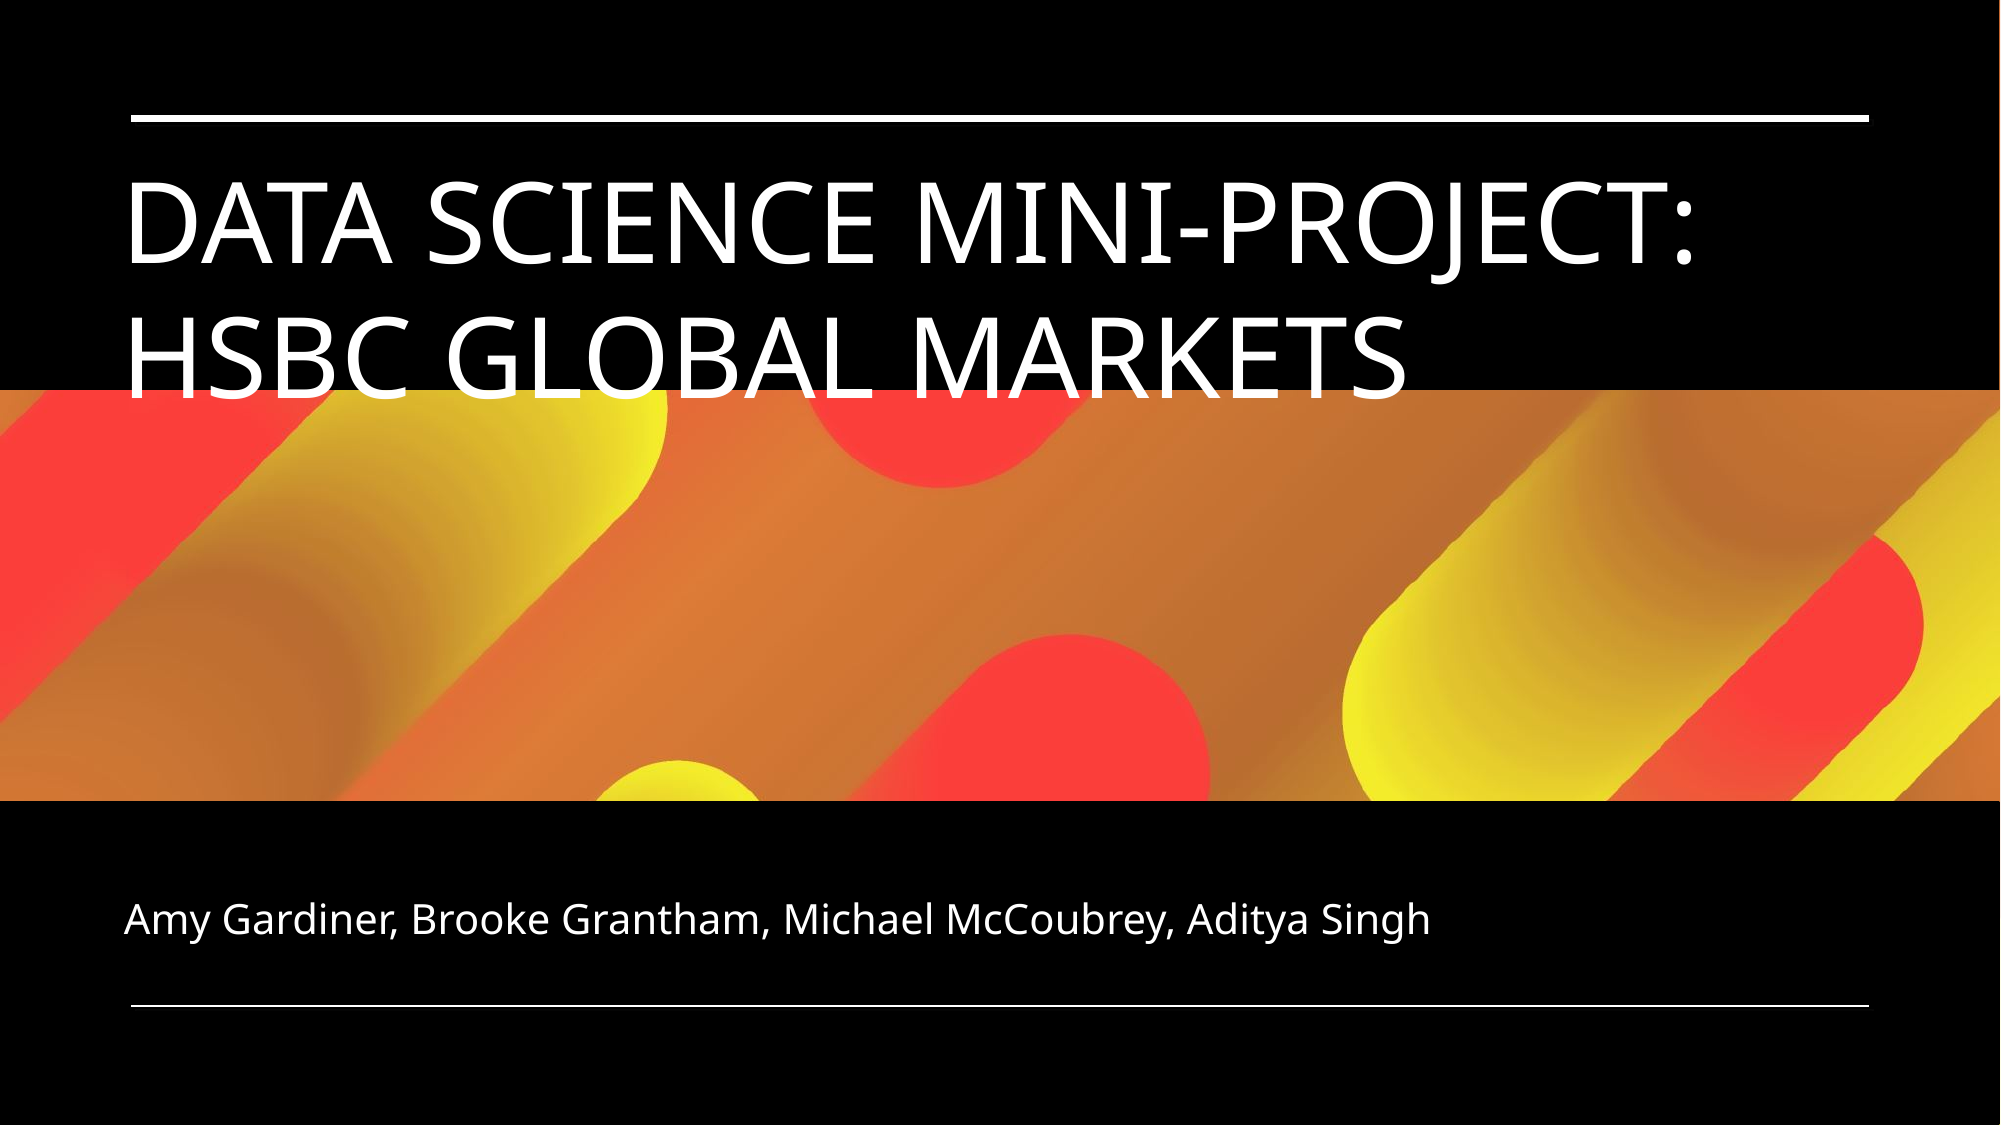

# Data Science Mini-Project: HSBC Global Markets
Amy Gardiner, Brooke Grantham, Michael McCoubrey, Aditya Singh